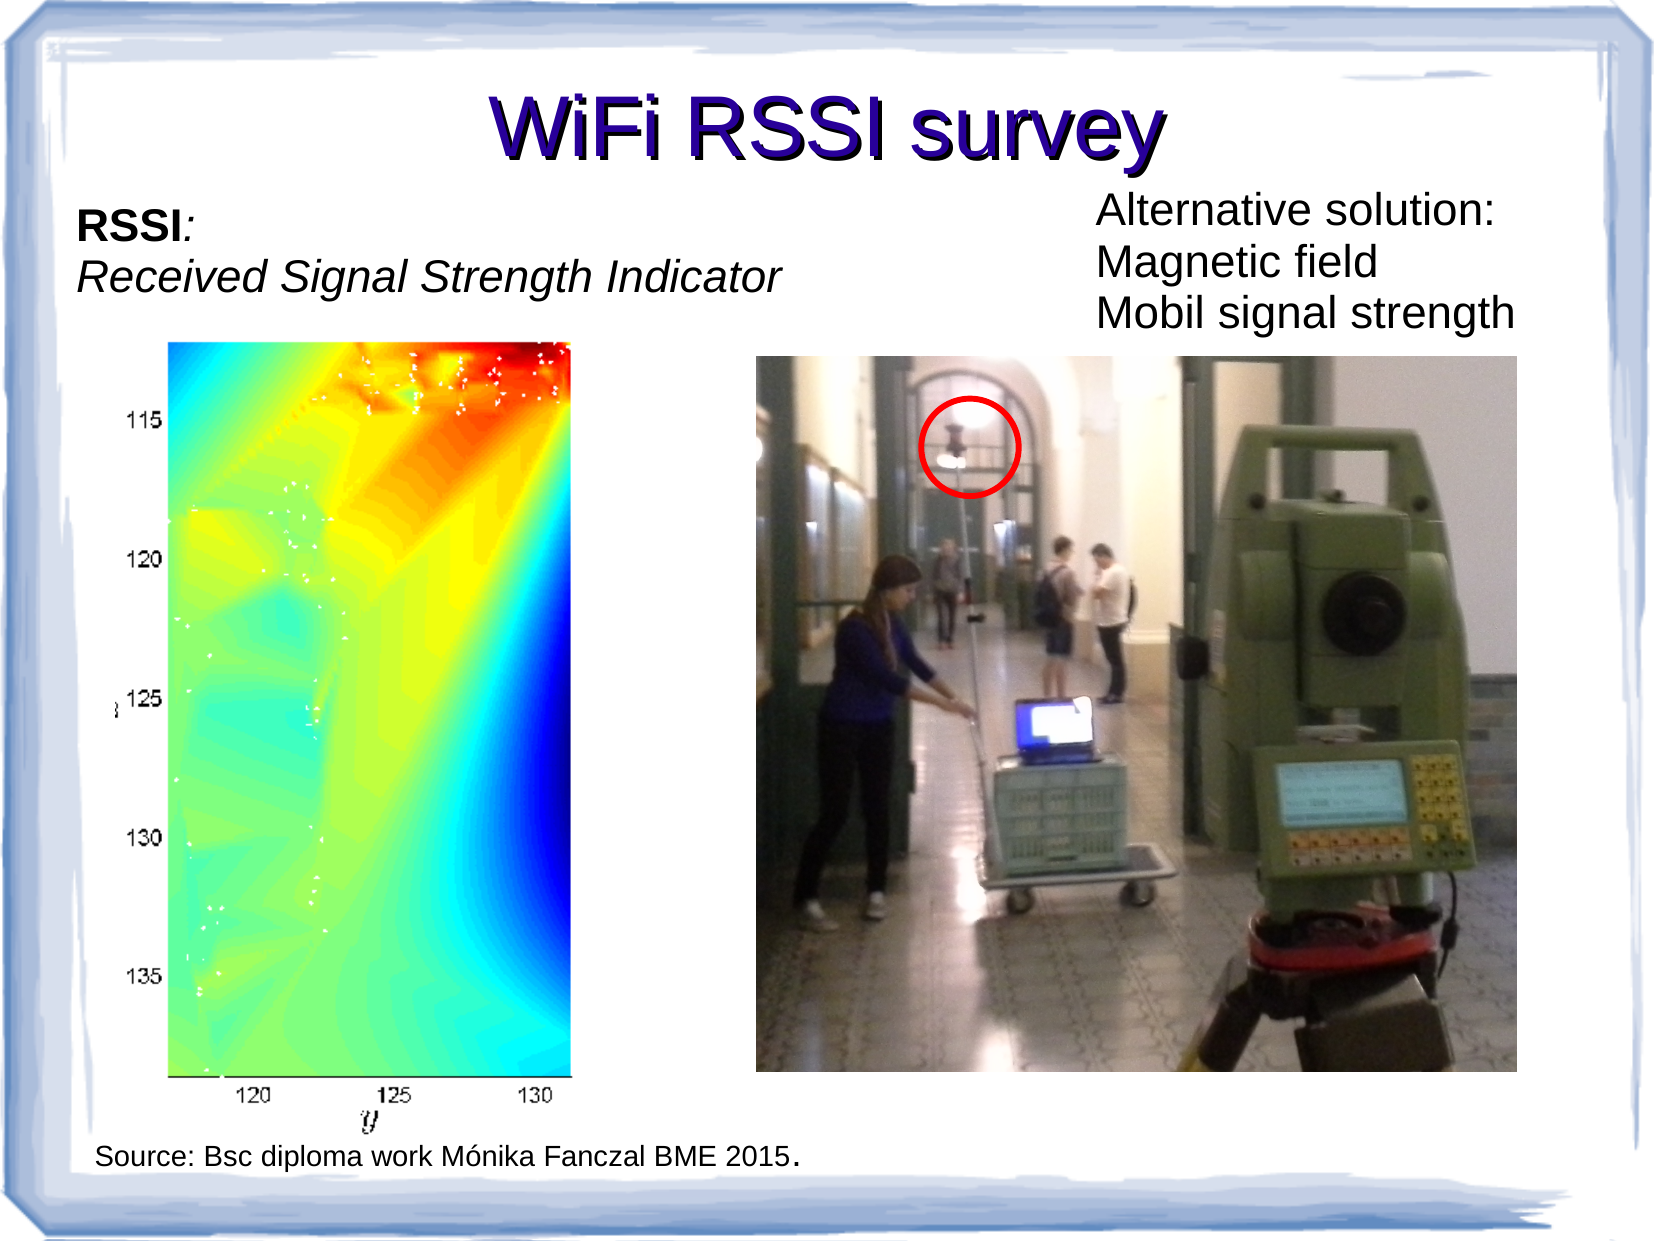

# WiFi RSSI survey
Alternative solution:
Magnetic field
Mobil signal strength
RSSI:
Received Signal Strength Indicator
Source: Bsc diploma work Mónika Fanczal BME 2015.